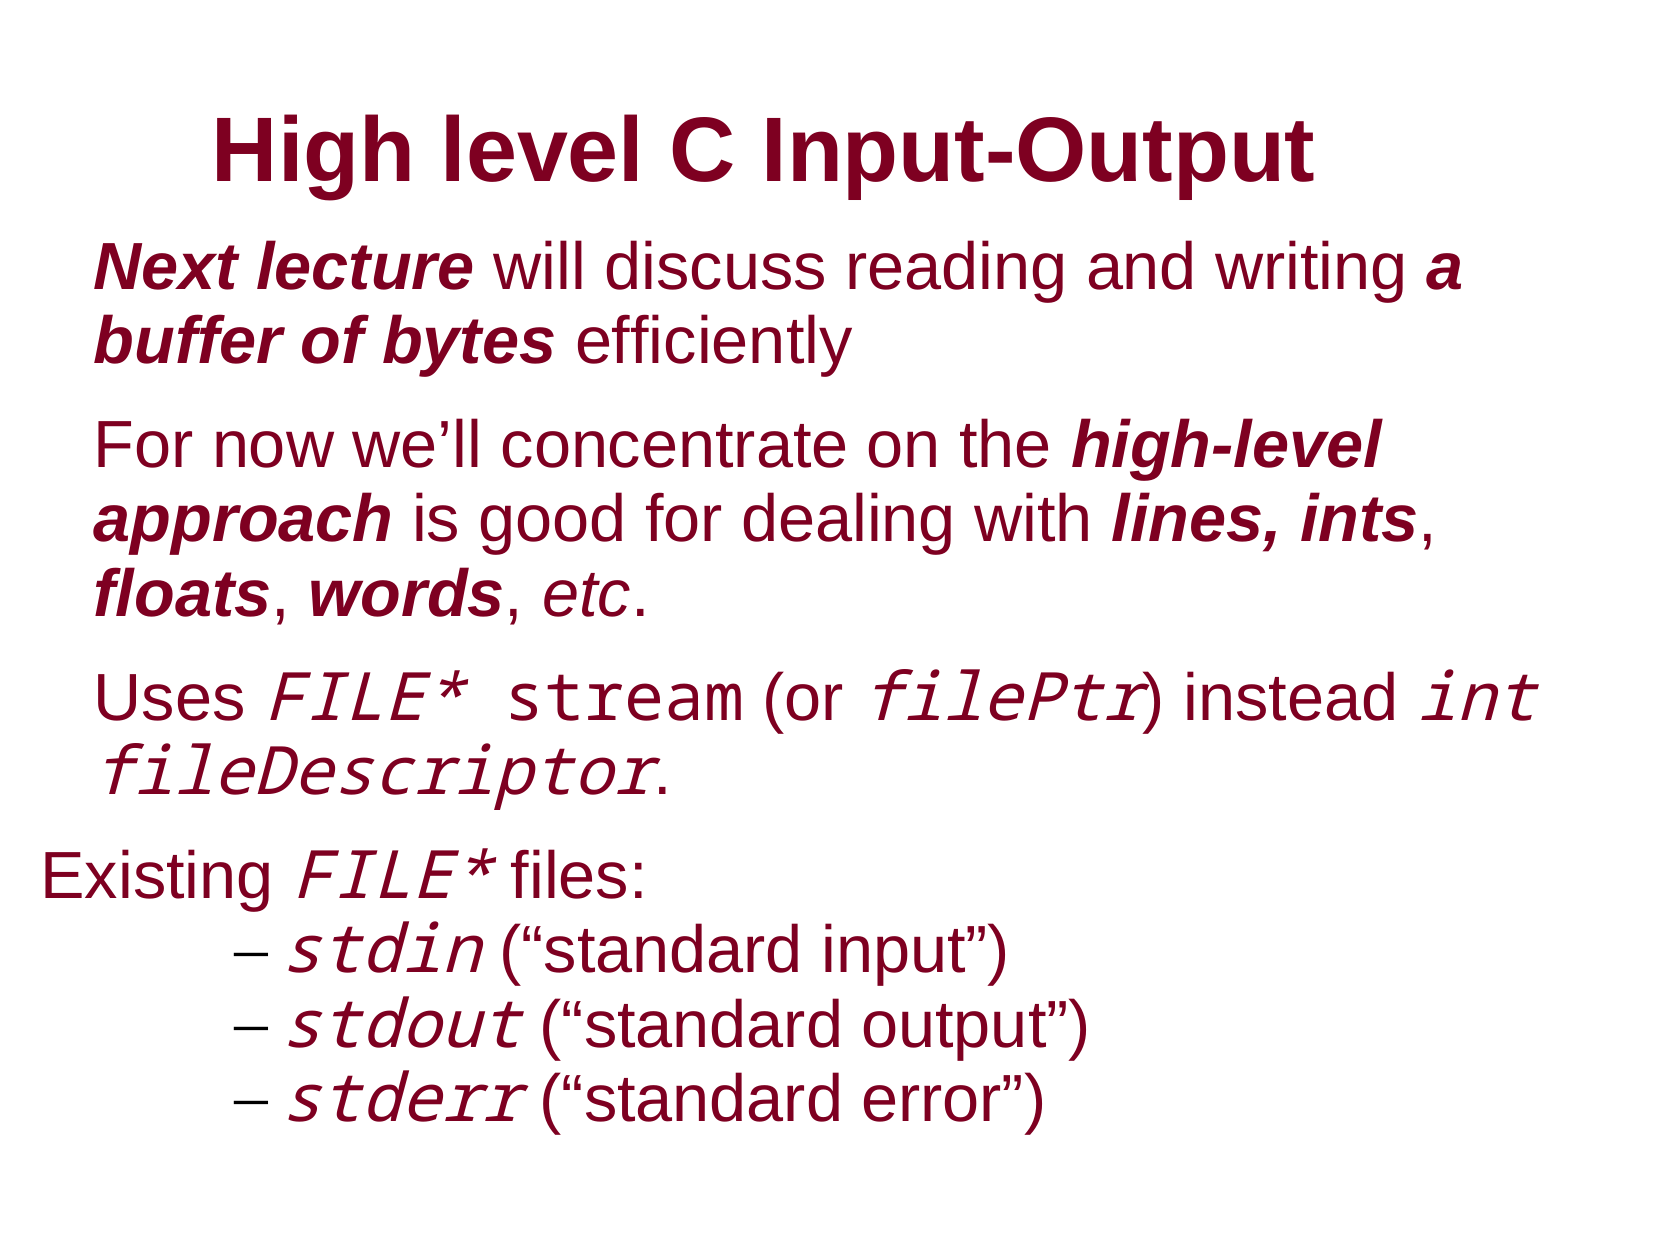

# High level C Input-Output
Next lecture will discuss reading and writing a buffer of bytes efficiently
For now we’ll concentrate on the high-level approach is good for dealing with lines, ints, floats, words, etc.
Uses FILE* stream (or filePtr) instead int fileDescriptor.
Existing FILE* files:
stdin (“standard input”)
stdout (“standard output”)
stderr (“standard error”)